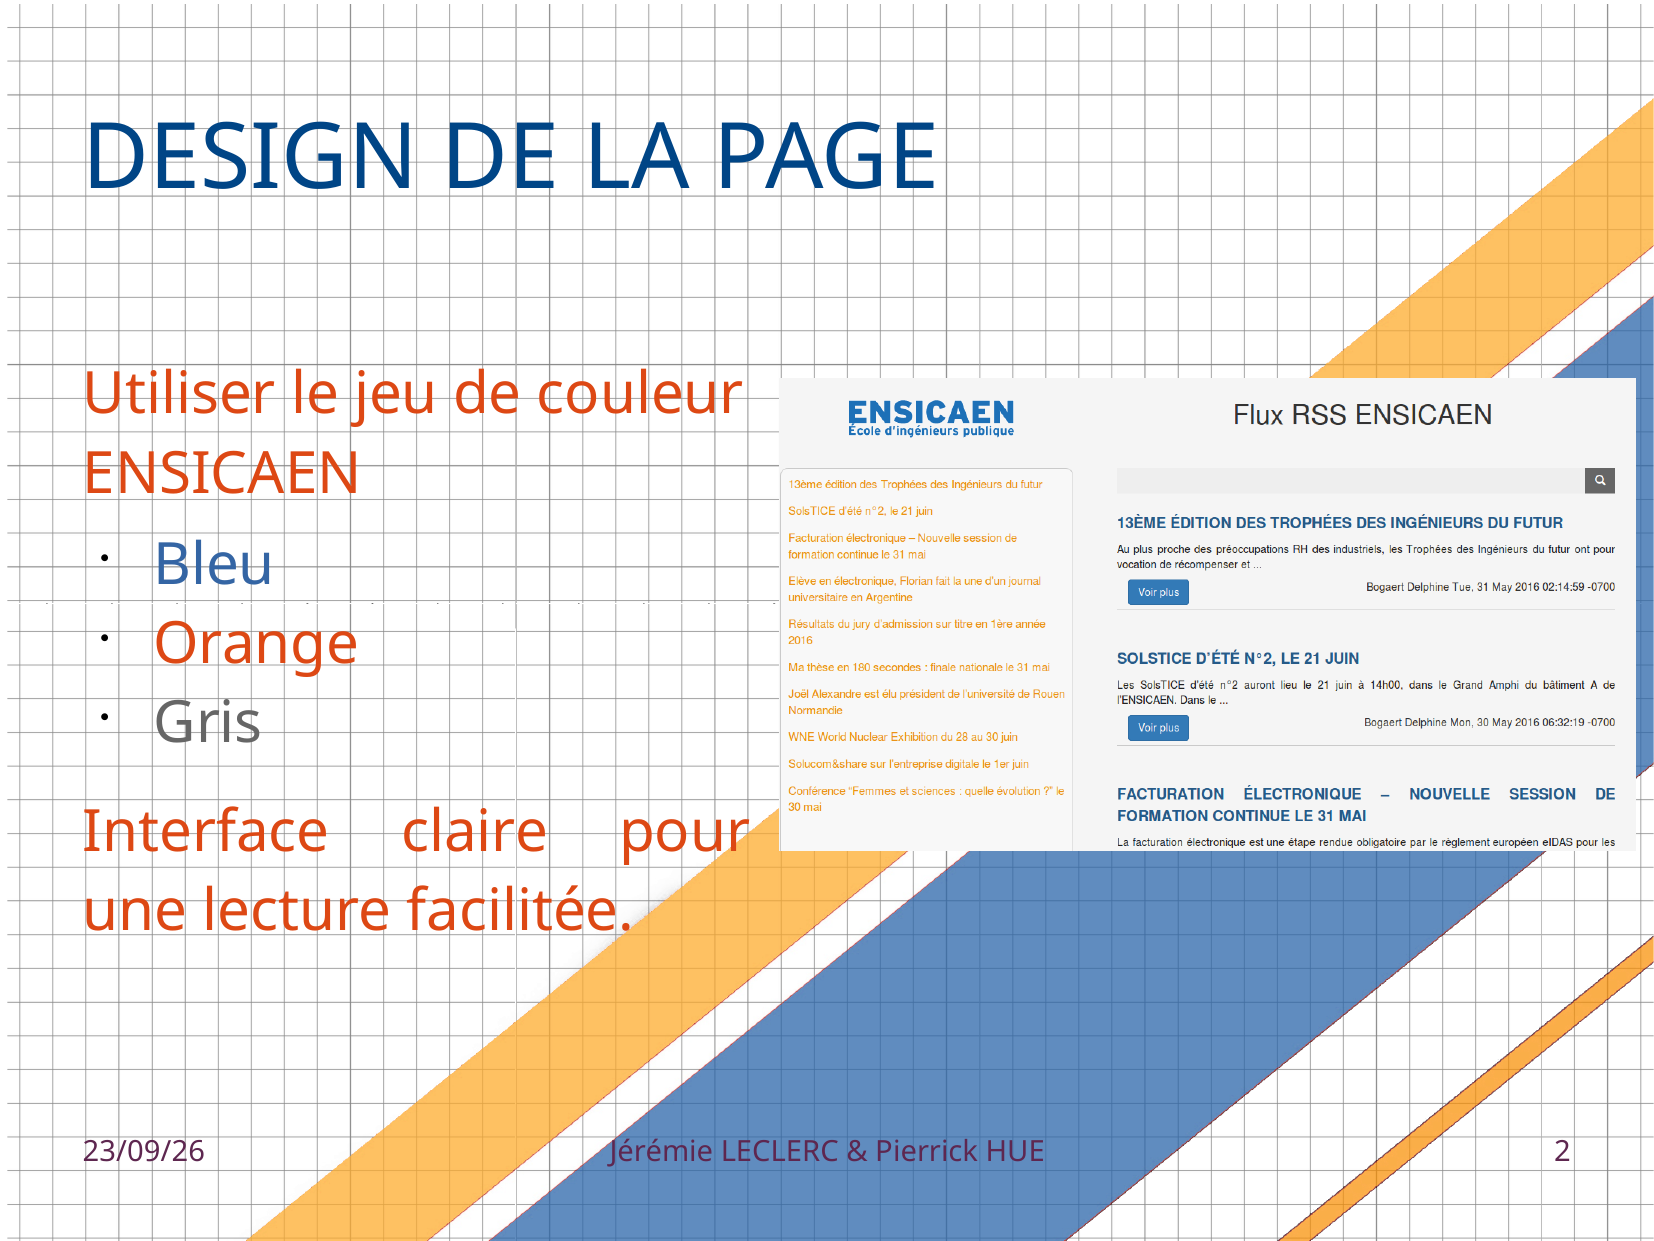

# Design de la page
Utiliser le jeu de couleur ENSICAEN
Bleu
Orange
Gris
Interface claire pour une lecture facilitée.
Jérémie LECLERC & Pierrick HUE
2